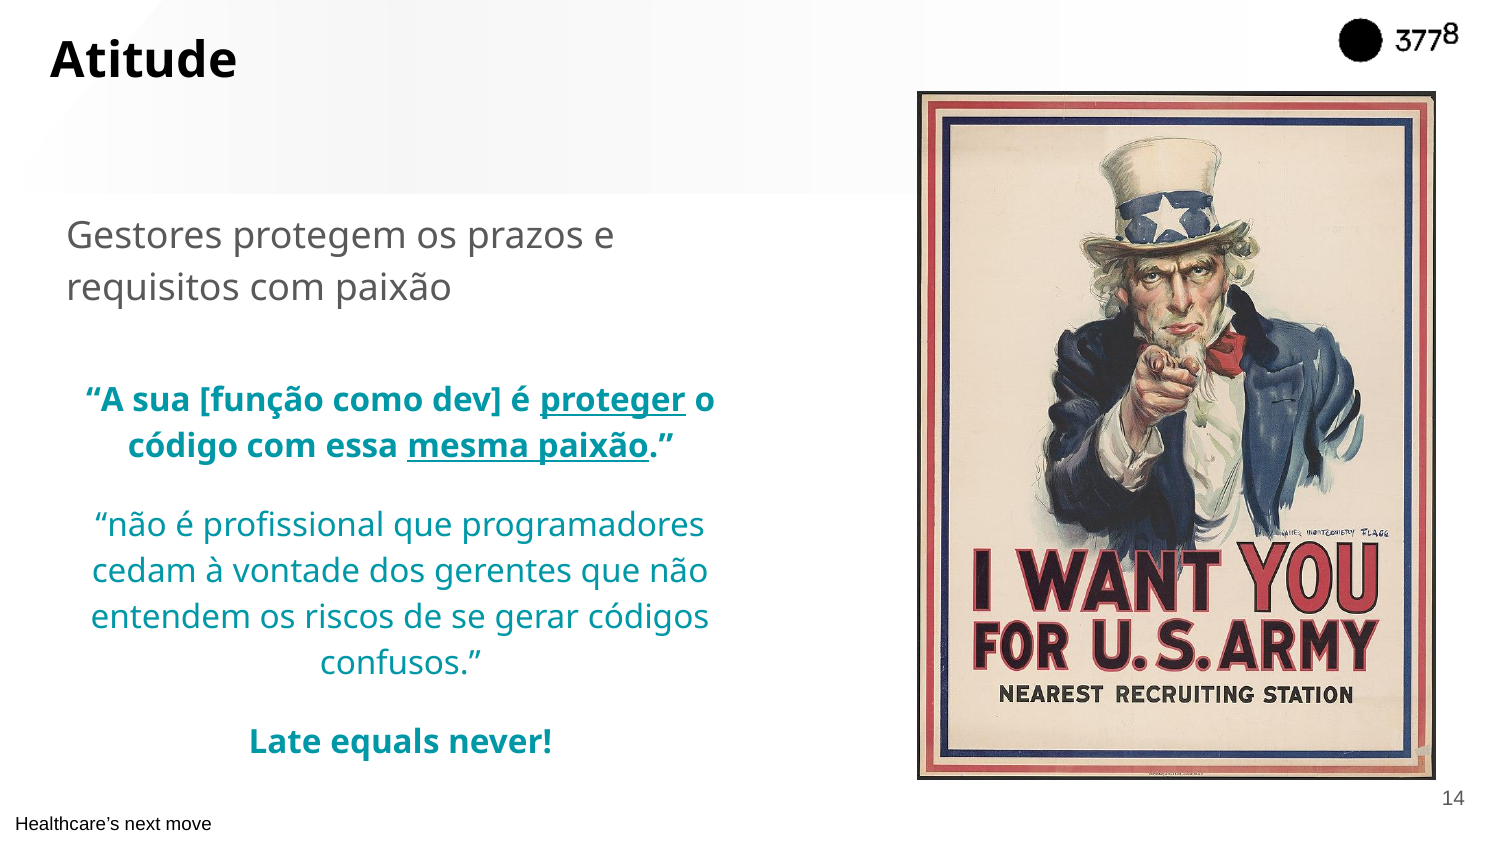

Atitude
# Gestores protegem os prazos e requisitos com paixão
“A sua [função como dev] é proteger o código com essa mesma paixão.”
“não é profissional que programadores cedam à vontade dos gerentes que não entendem os riscos de se gerar códigos confusos.”
Late equals never!